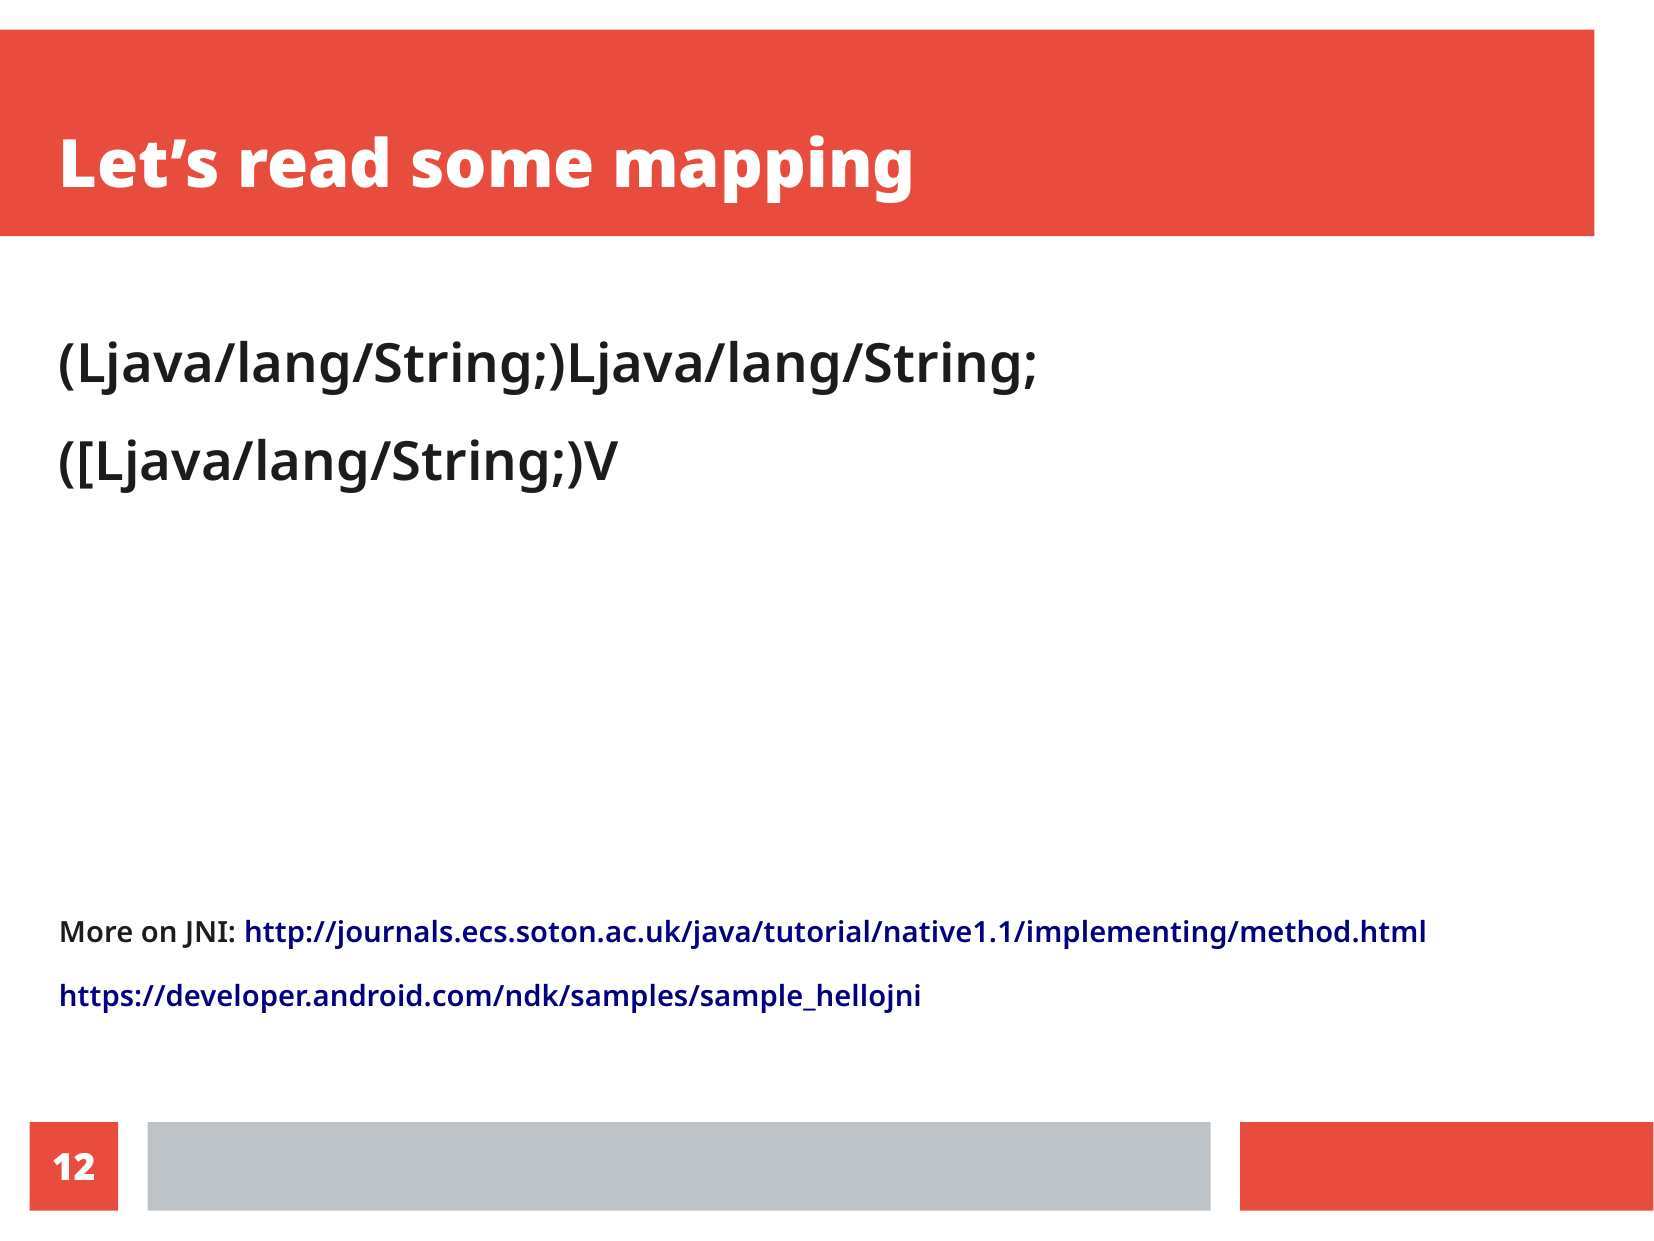

# Let’s read some mapping
(Ljava/lang/String;)Ljava/lang/String;
([Ljava/lang/String;)V
More on JNI: http://journals.ecs.soton.ac.uk/java/tutorial/native1.1/implementing/method.html
https://developer.android.com/ndk/samples/sample_hellojni
12